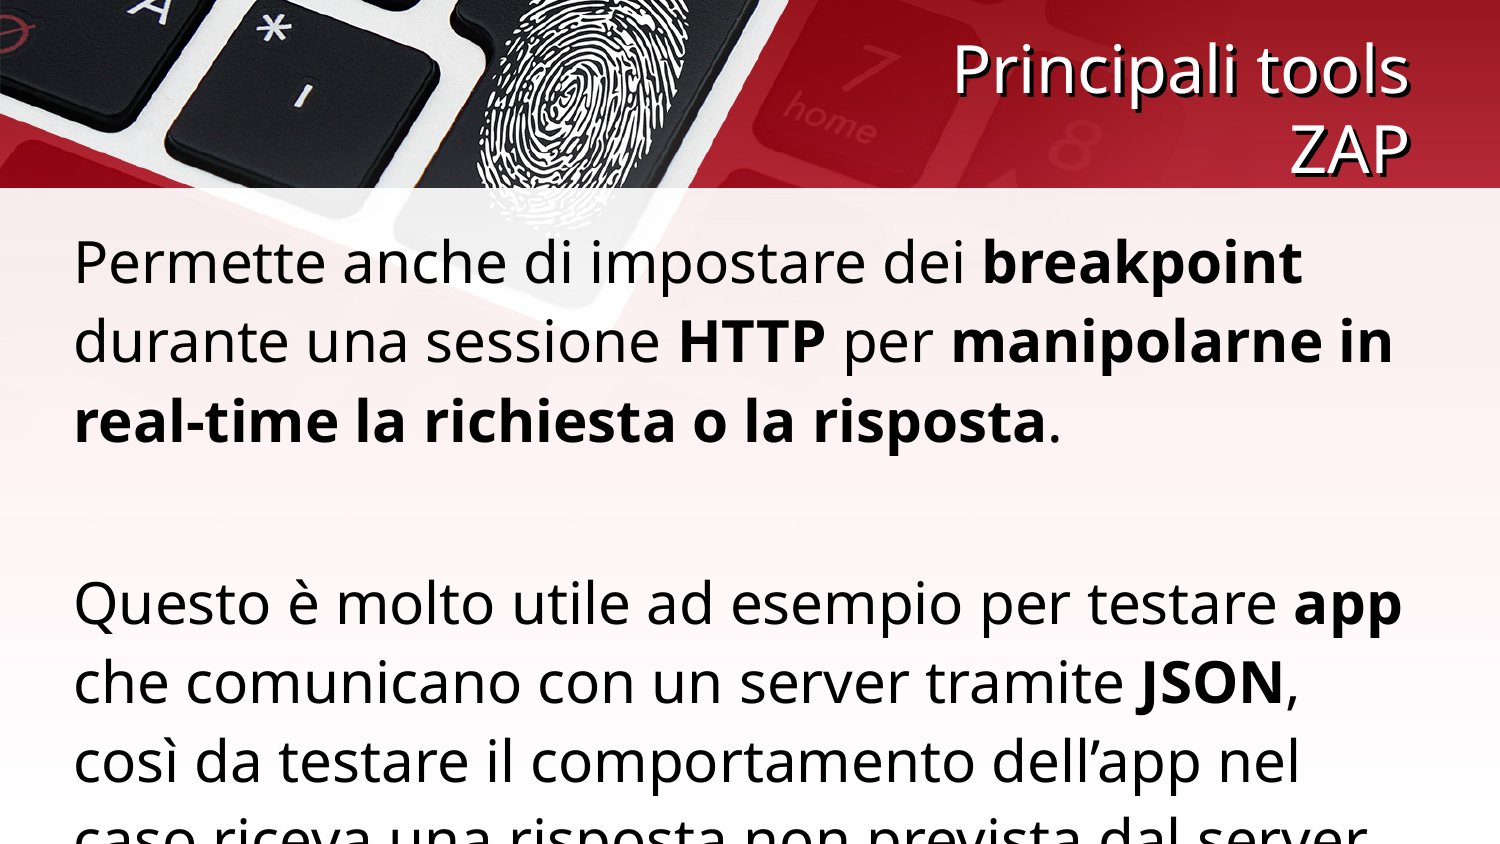

# Principali tools ZAP
Permette anche di impostare dei breakpoint durante una sessione HTTP per manipolarne in real-time la richiesta o la risposta.
Questo è molto utile ad esempio per testare app che comunicano con un server tramite JSON, così da testare il comportamento dell’app nel caso riceva una risposta non prevista dal server (manipolata da terzi).